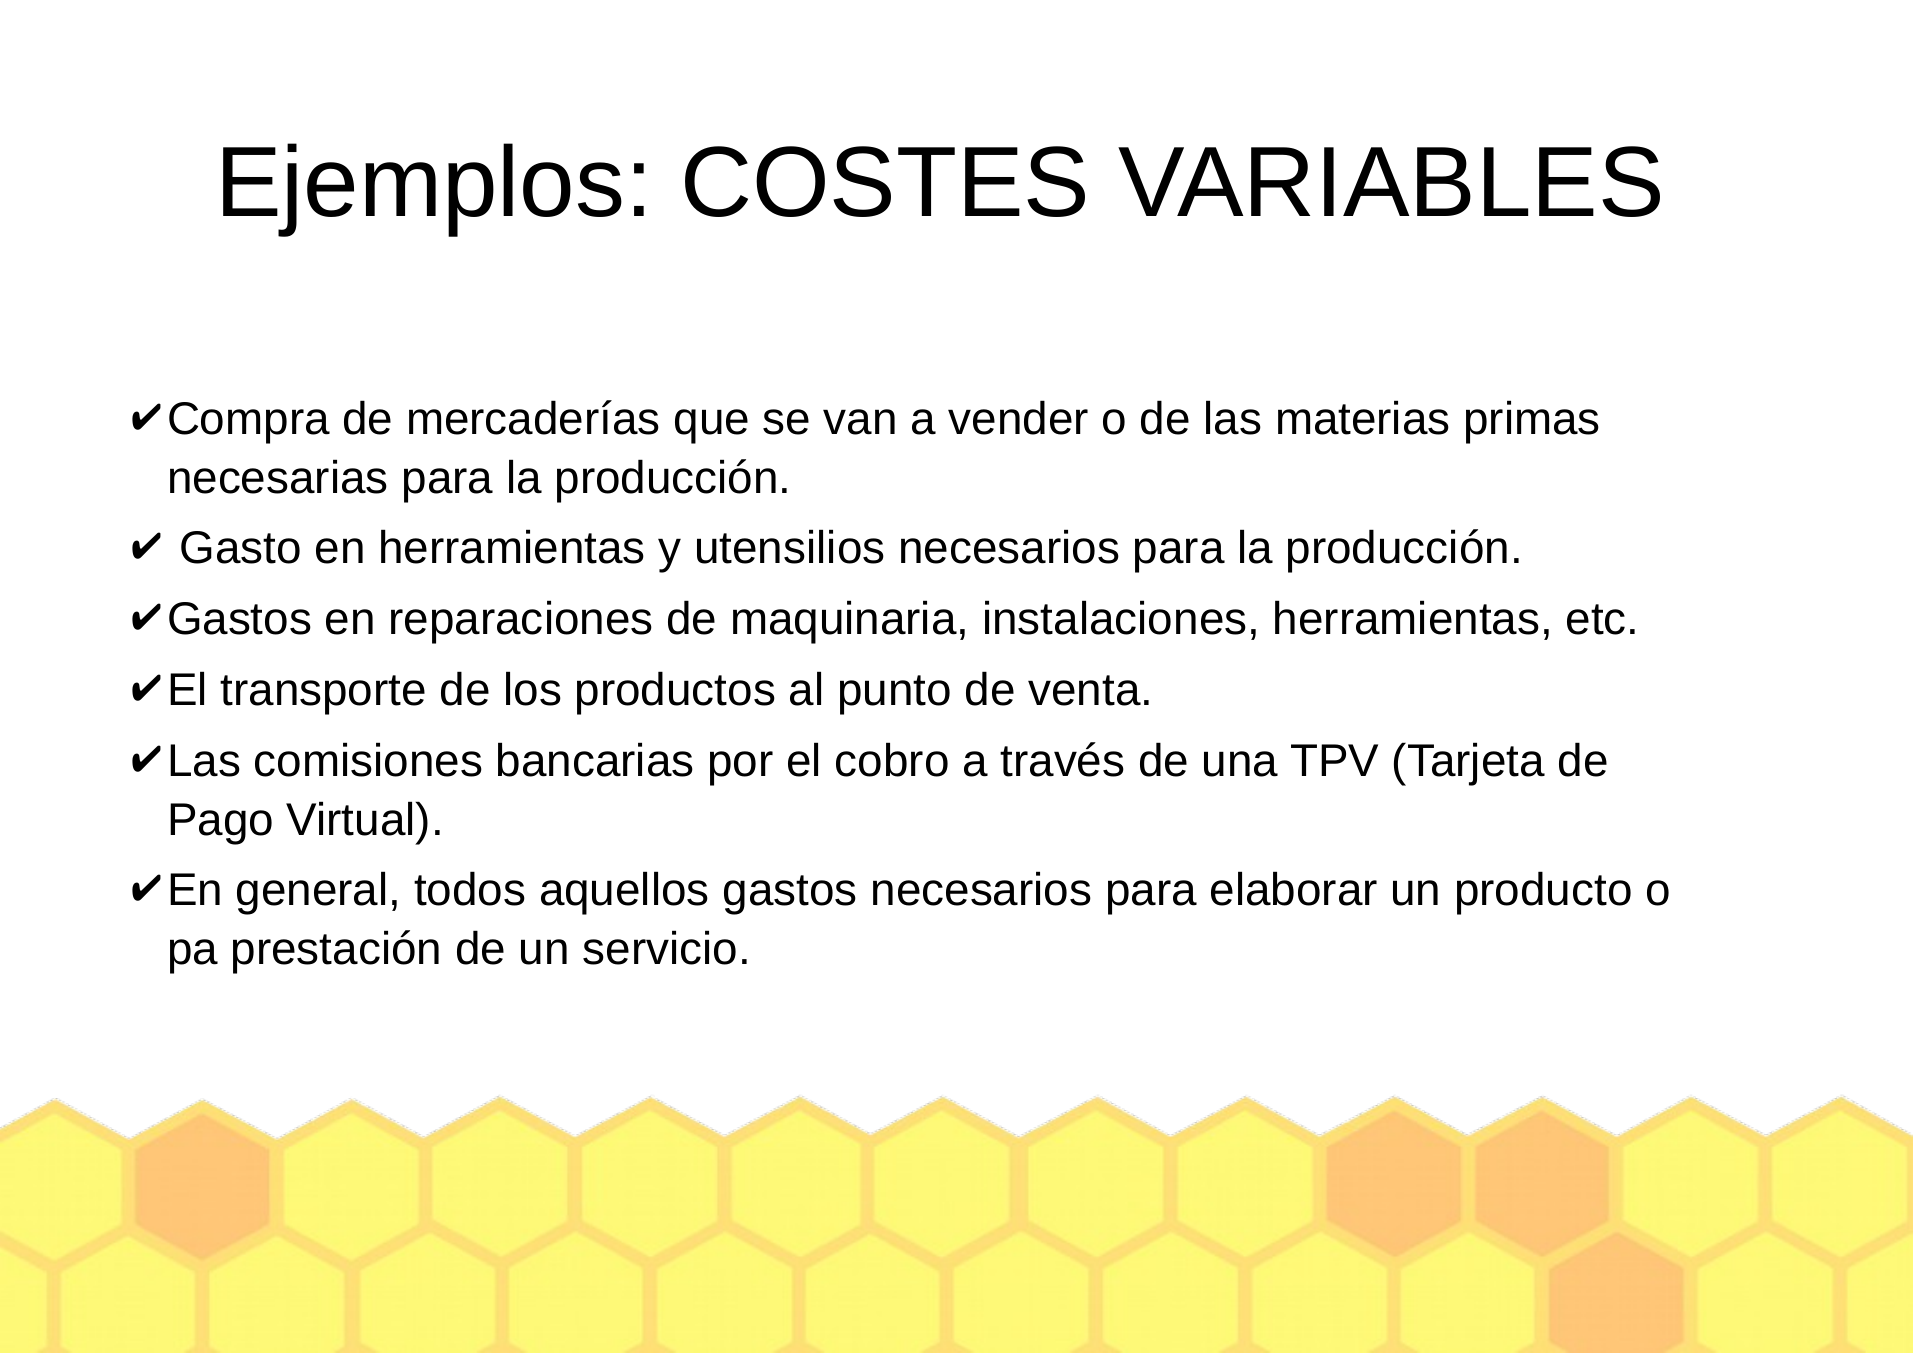

# Ejemplos: COSTES VARIABLES
Compra de mercaderías que se van a vender o de las materias primas necesarias para la producción.
 Gasto en herramientas y utensilios necesarios para la producción.
Gastos en reparaciones de maquinaria, instalaciones, herramientas, etc.
El transporte de los productos al punto de venta.
Las comisiones bancarias por el cobro a través de una TPV (Tarjeta de Pago Virtual).
En general, todos aquellos gastos necesarios para elaborar un producto o pa prestación de un servicio.